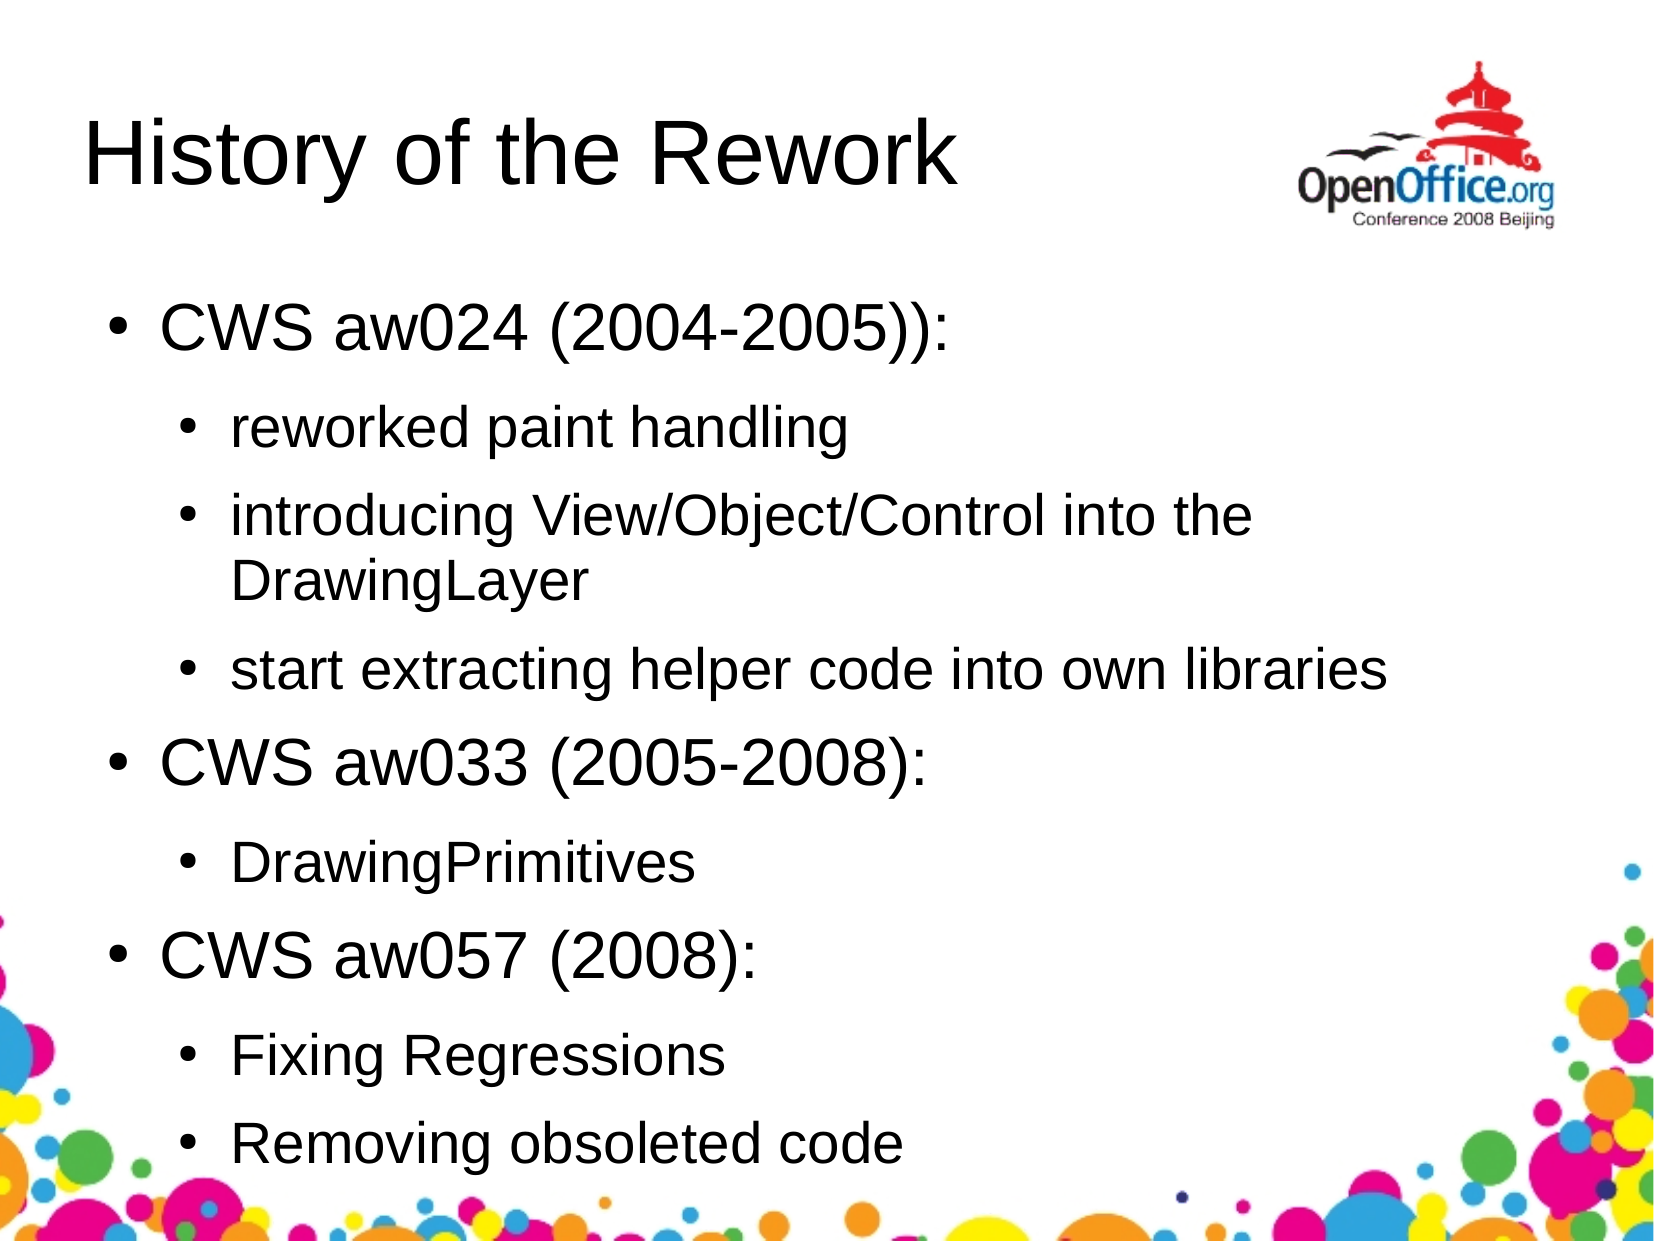

# History of the Rework
CWS aw024 (2004-2005)):
reworked paint handling
introducing View/Object/Control into the DrawingLayer
start extracting helper code into own libraries
CWS aw033 (2005-2008):
DrawingPrimitives
CWS aw057 (2008):
Fixing Regressions
Removing obsoleted code